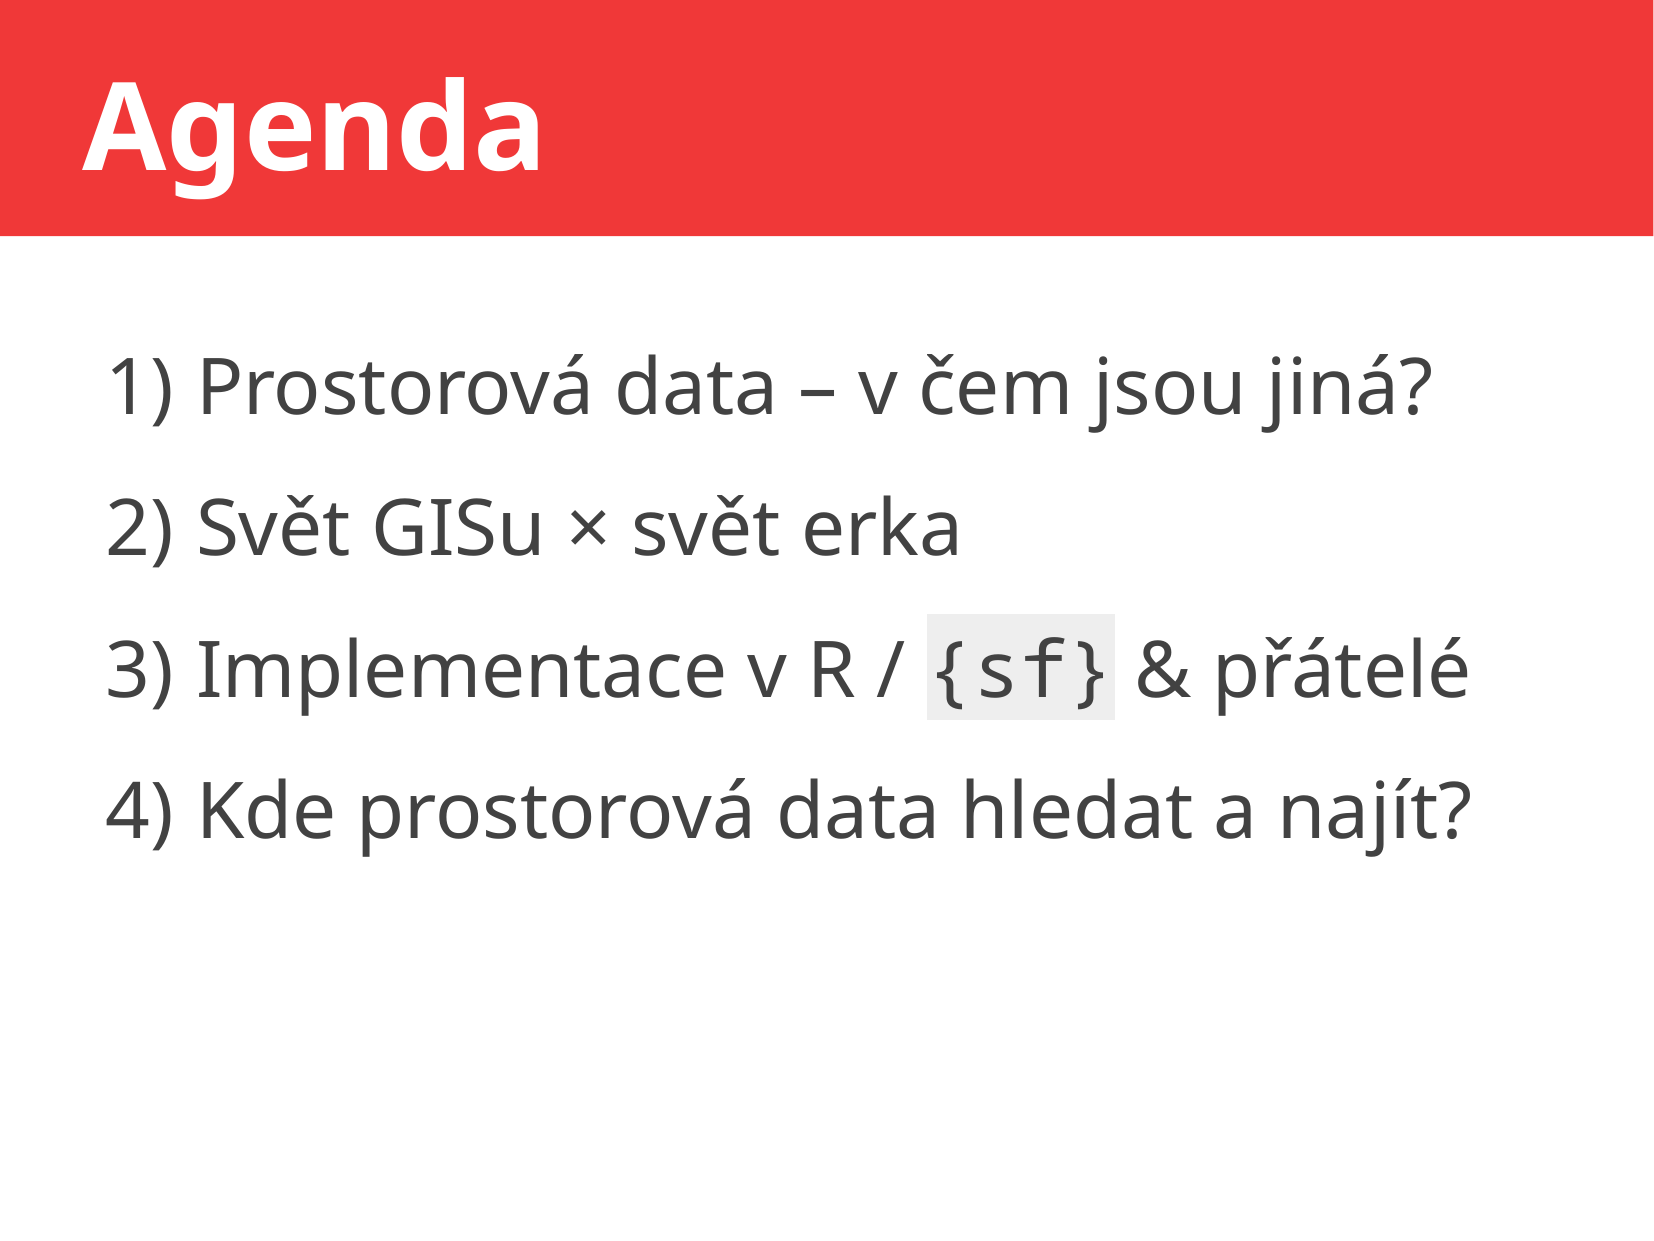

# Agenda
Prostorová data – v čem jsou jiná?
Svět GISu × svět erka
Implementace v R / {sf} & přátelé
Kde prostorová data hledat a najít?